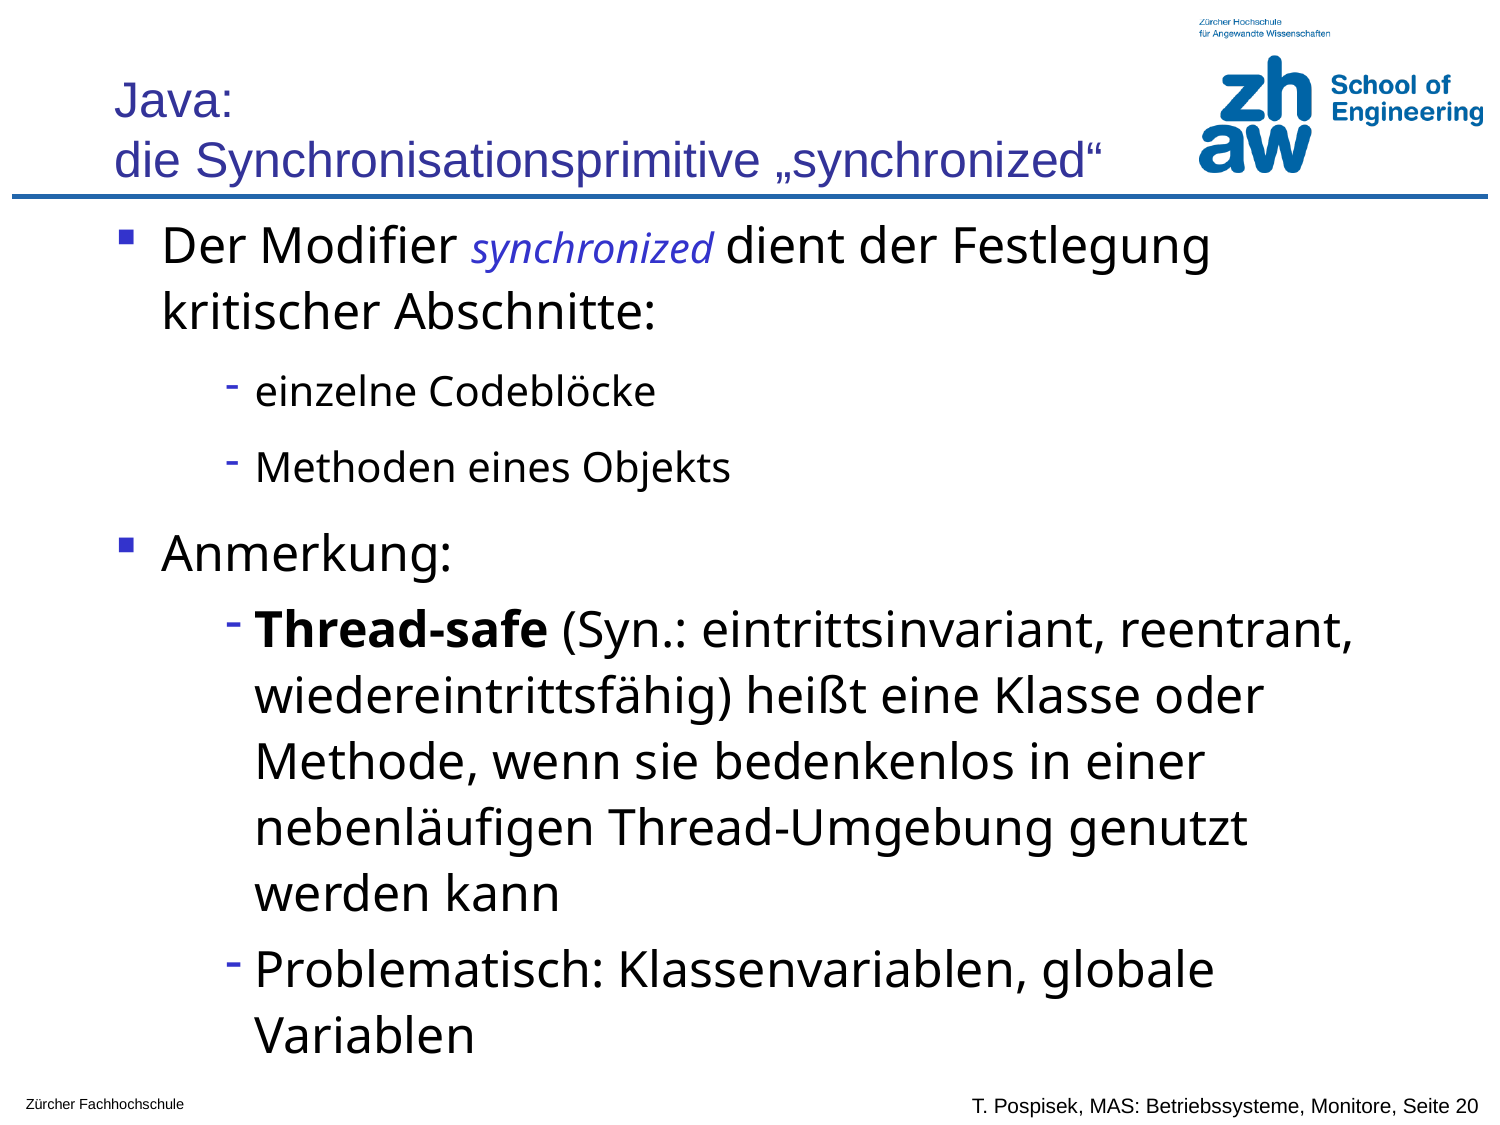

# Java: die Synchronisationsprimitive „synchronized“
Der Modifier synchronized dient der Festlegung kritischer Abschnitte:
einzelne Codeblöcke
Methoden eines Objekts
Anmerkung:
Thread-safe (Syn.: eintrittsinvariant, reentrant, wiedereintrittsfähig) heißt eine Klasse oder Methode, wenn sie bedenkenlos in einer nebenläufigen Thread-Umgebung genutzt werden kann
Problematisch: Klassenvariablen, globale Variablen